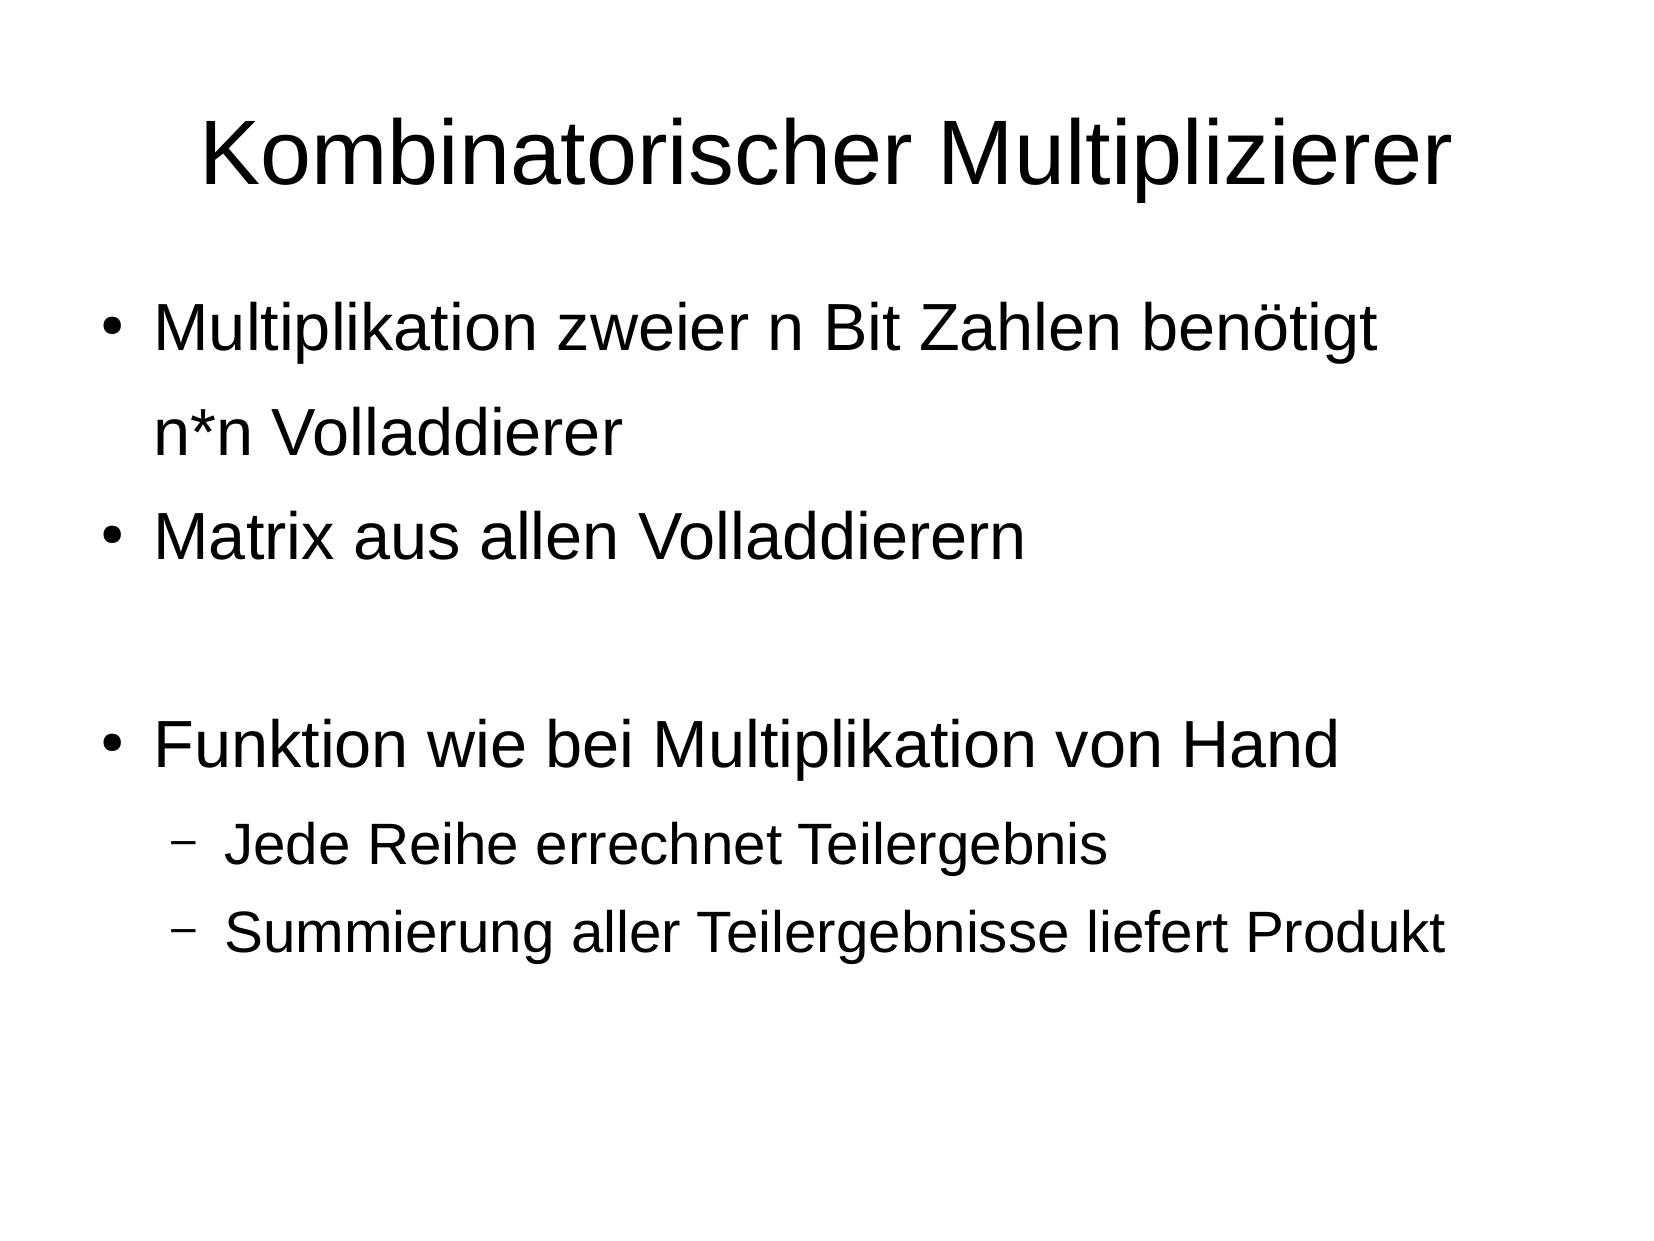

# Kombinatorischer Multiplizierer
Multiplikation zweier n Bit Zahlen benötigt
n*n Volladdierer
Matrix aus allen Volladdierern
Funktion wie bei Multiplikation von Hand
Jede Reihe errechnet Teilergebnis
Summierung aller Teilergebnisse liefert Produkt